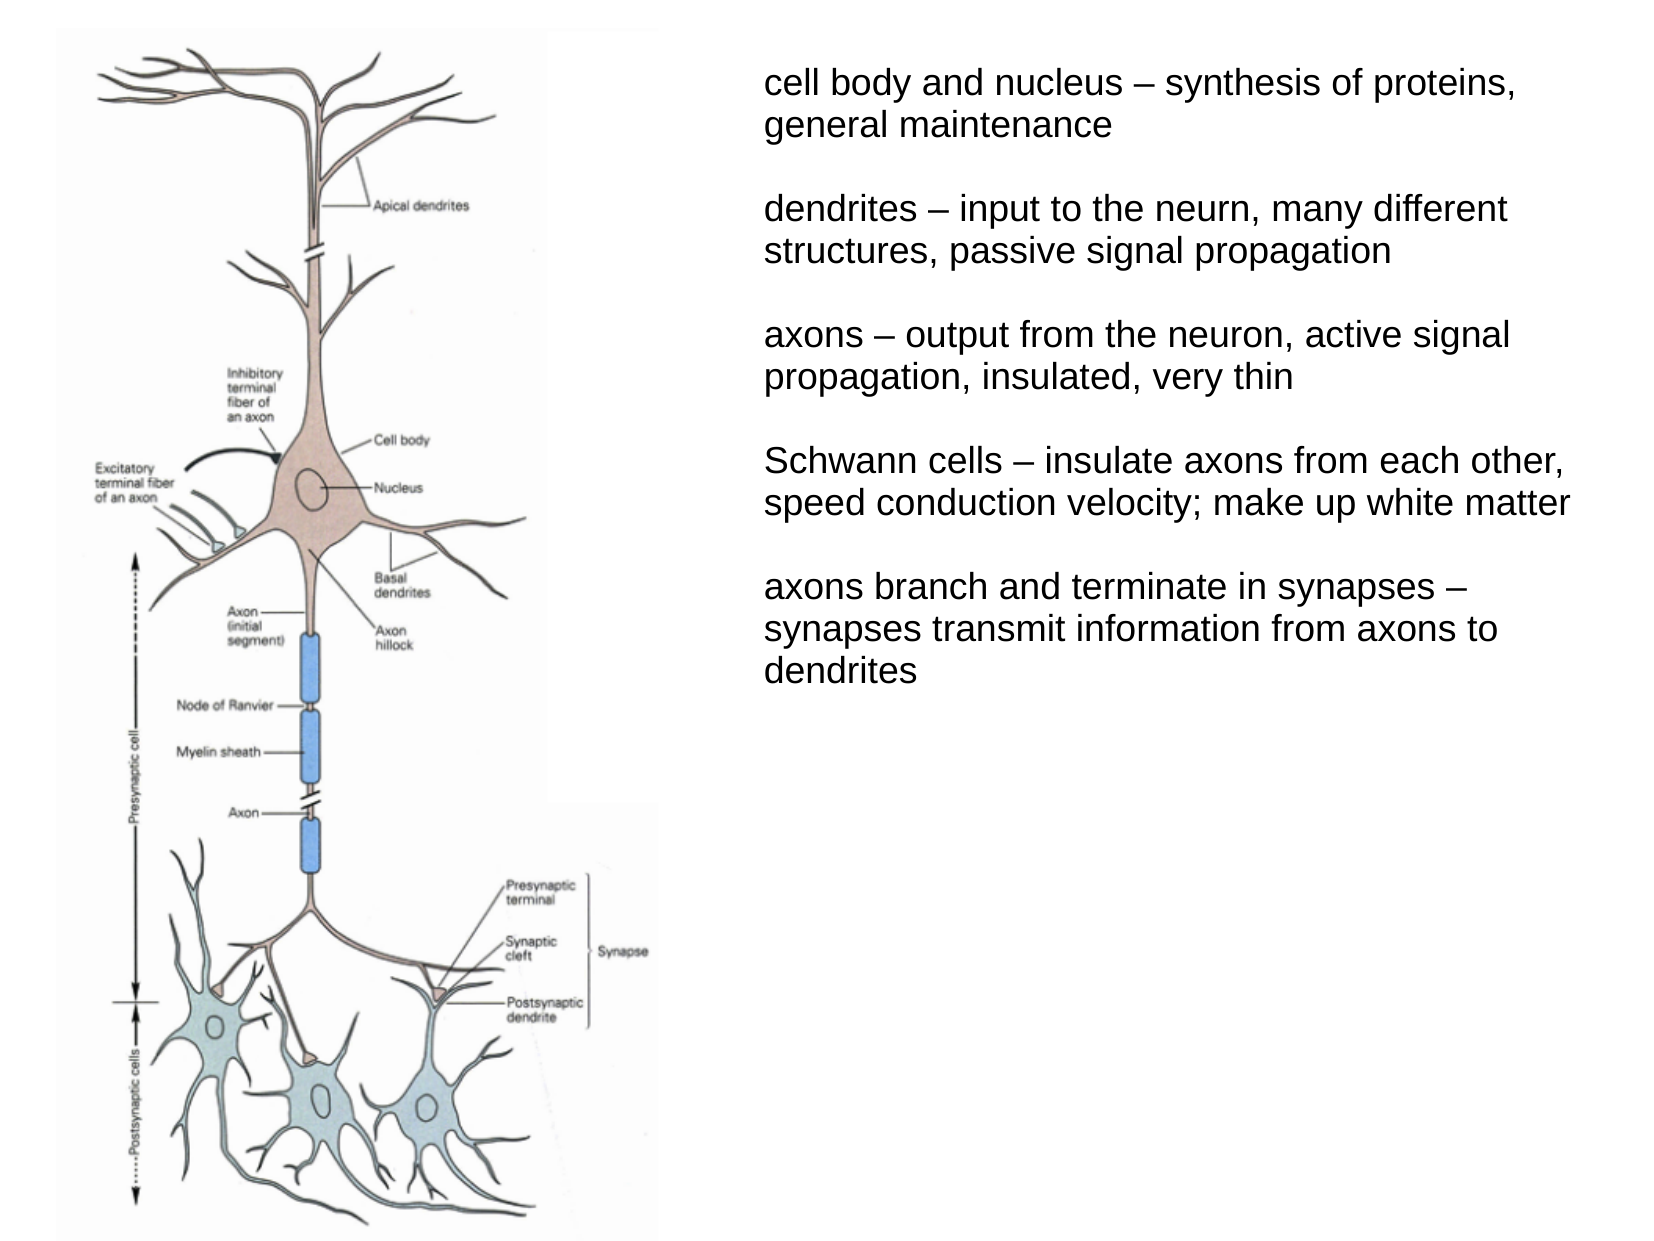

cell body and nucleus – synthesis of proteins, general maintenance
dendrites – input to the neurn, many different structures, passive signal propagation
axons – output from the neuron, active signal propagation, insulated, very thin
Schwann cells – insulate axons from each other, speed conduction velocity; make up white matter
axons branch and terminate in synapses – synapses transmit information from axons to dendrites